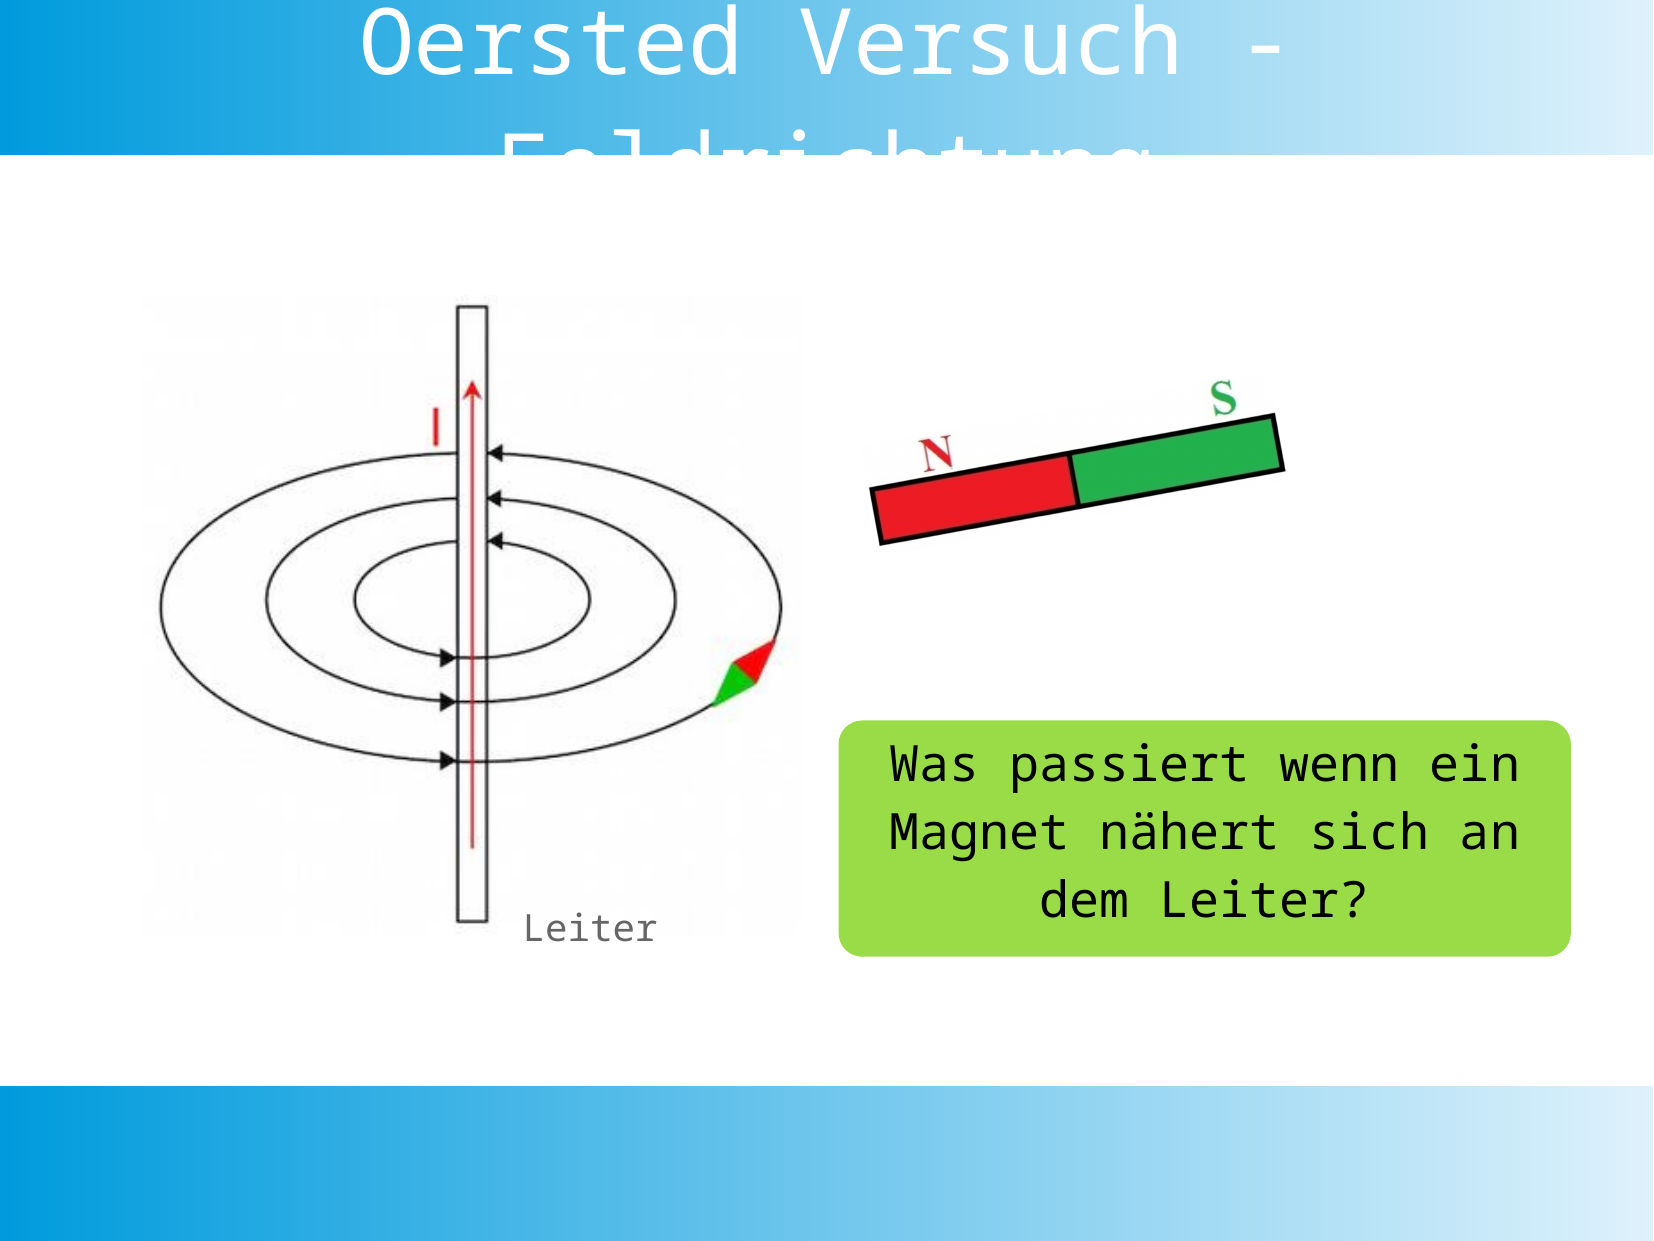

# Oersted Versuch - Feldrichtung
Was passiert wenn ein Magnet nähert sich an dem Leiter?
Leiter